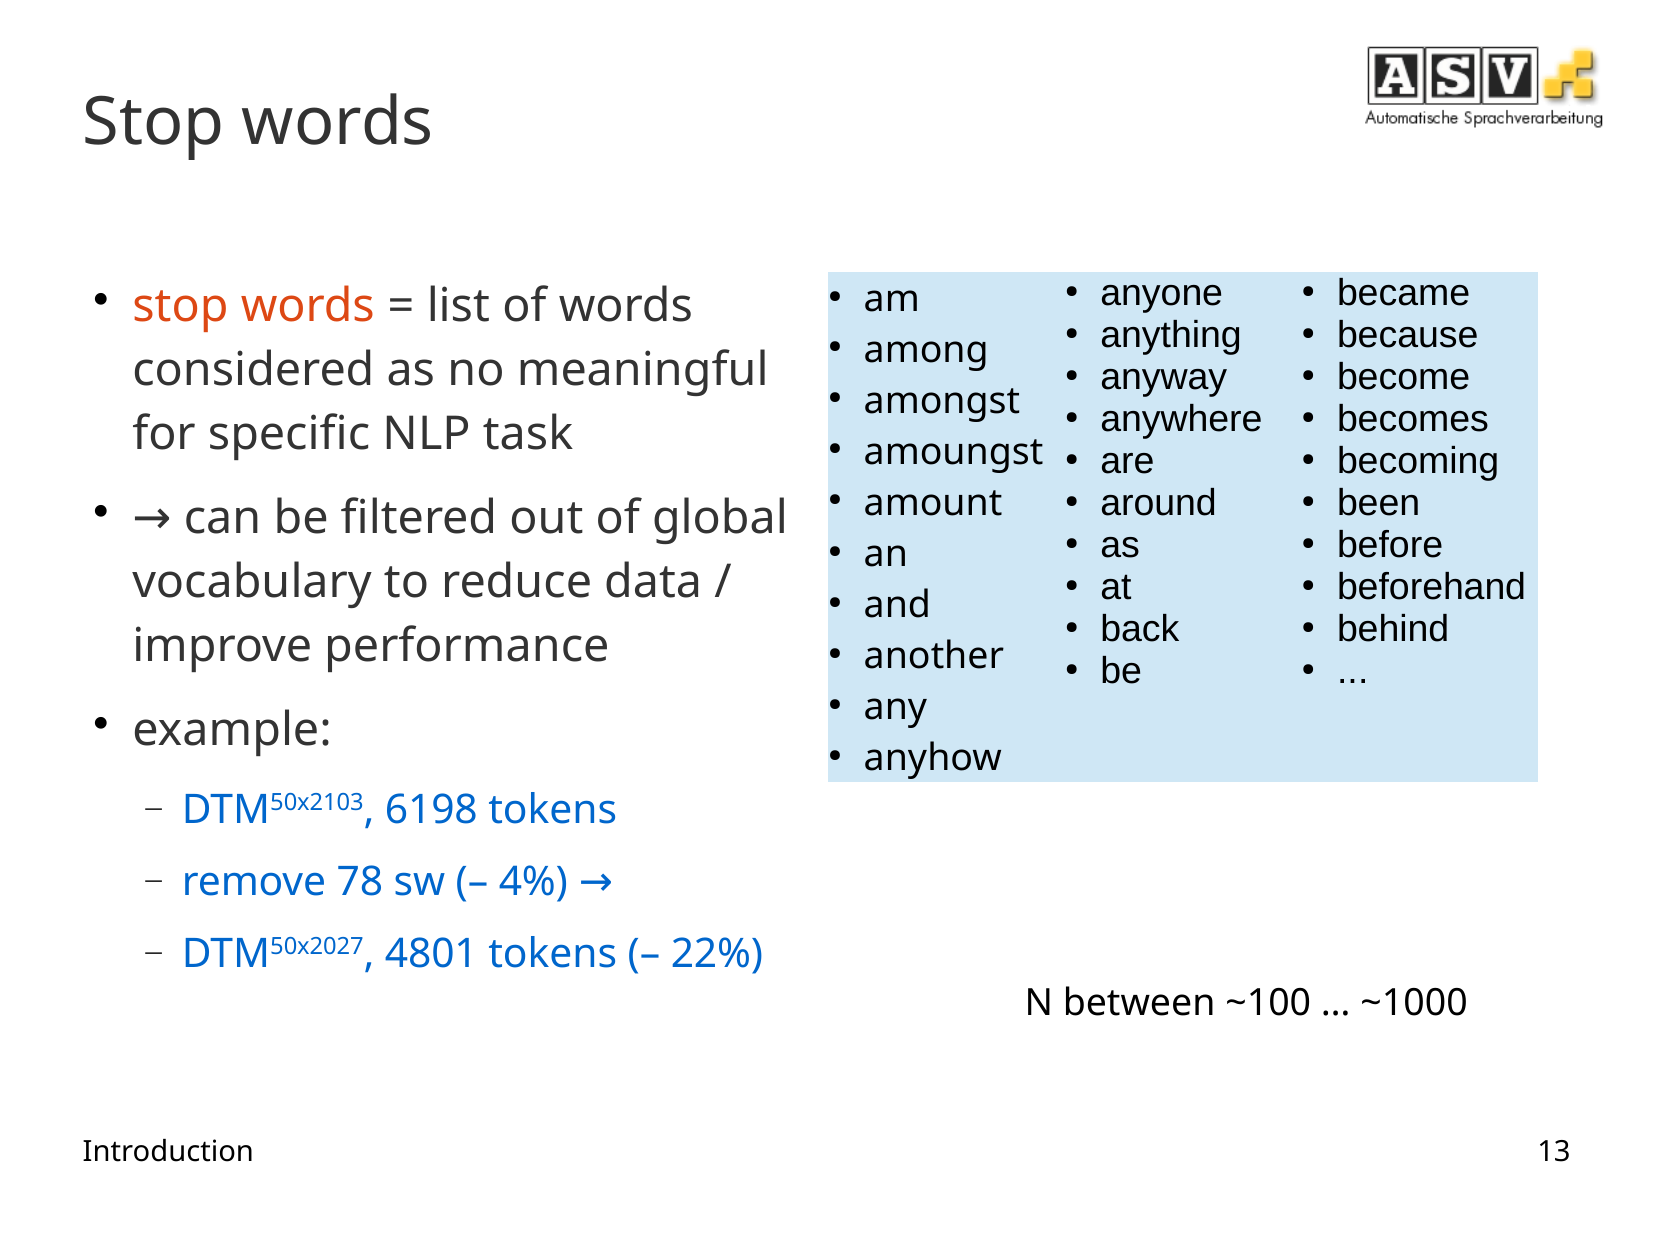

# Stop words
stop words = list of words considered as no meaningful for specific NLP task
→ can be filtered out of global vocabulary to reduce data / improve performance
example:
DTM50x2103, 6198 tokens
remove 78 sw (– 4%) →
DTM50x2027, 4801 tokens (– 22%)
| am among amongst amoungst amount an and another any anyhow | anyone anything anyway anywhere are around as at back be | became because become becomes becoming been before beforehand behind ... |
| --- | --- | --- |
N between ~100 … ~1000
Introduction
13